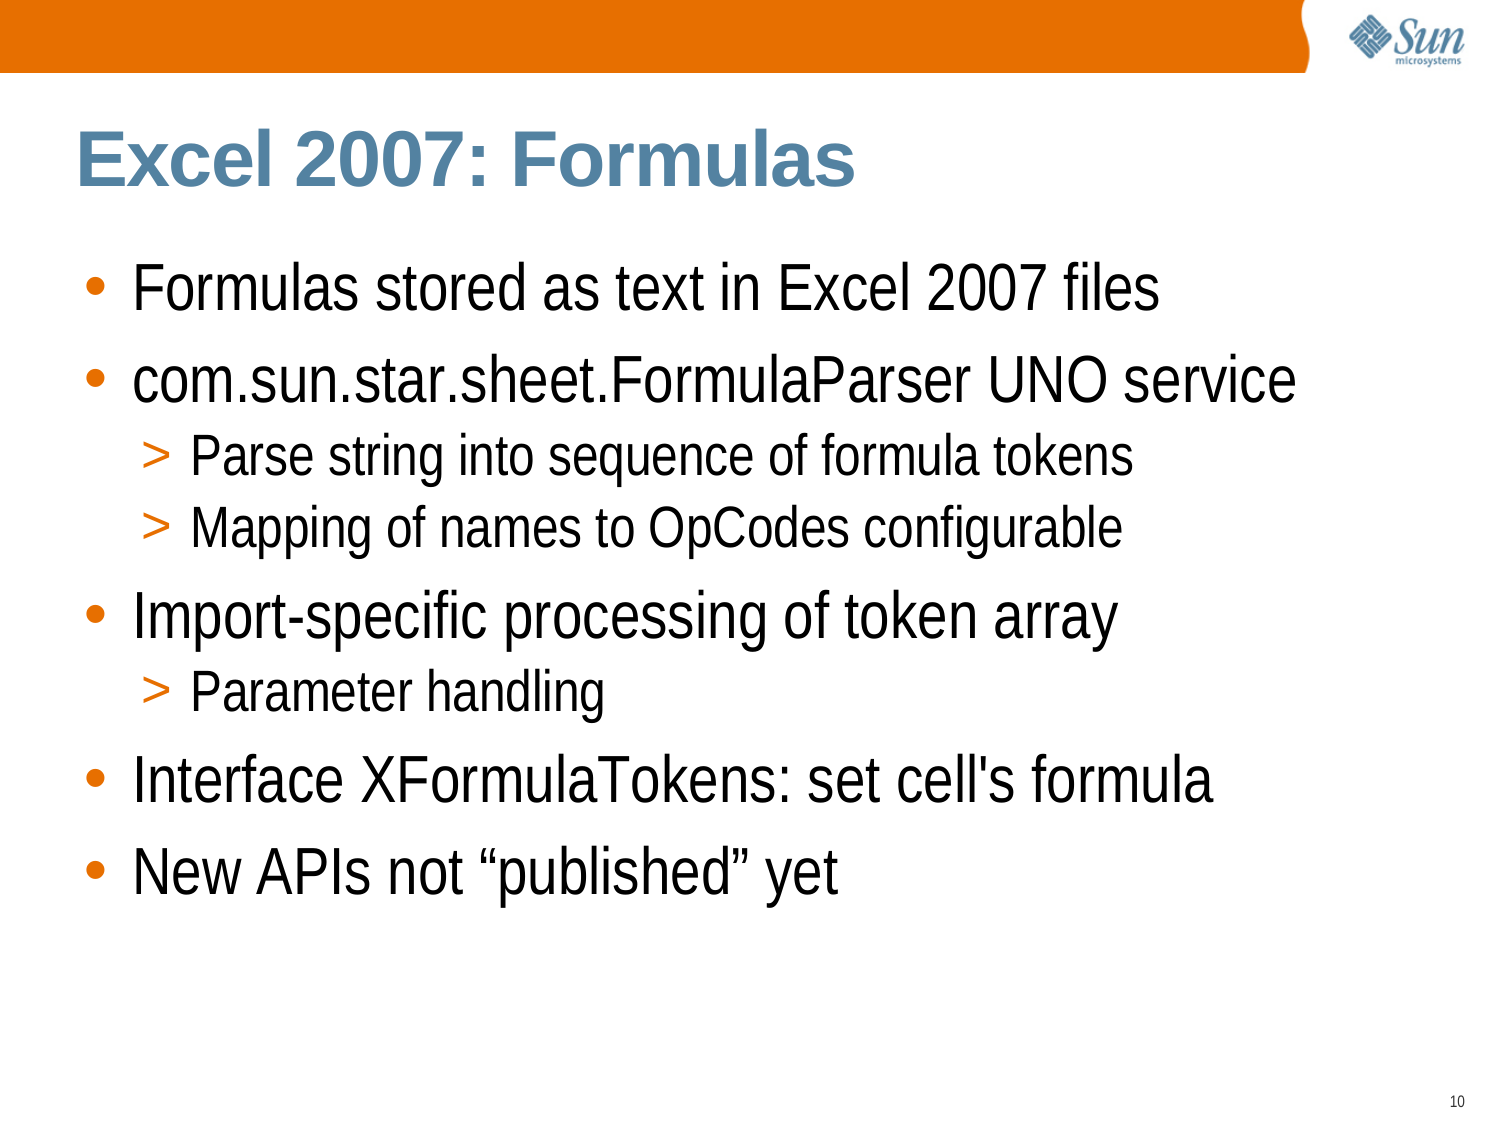

# Excel 2007: Formulas
Formulas stored as text in Excel 2007 files
com.sun.star.sheet.FormulaParser UNO service
Parse string into sequence of formula tokens
Mapping of names to OpCodes configurable
Import-specific processing of token array
Parameter handling
Interface XFormulaTokens: set cell's formula
New APIs not “published” yet